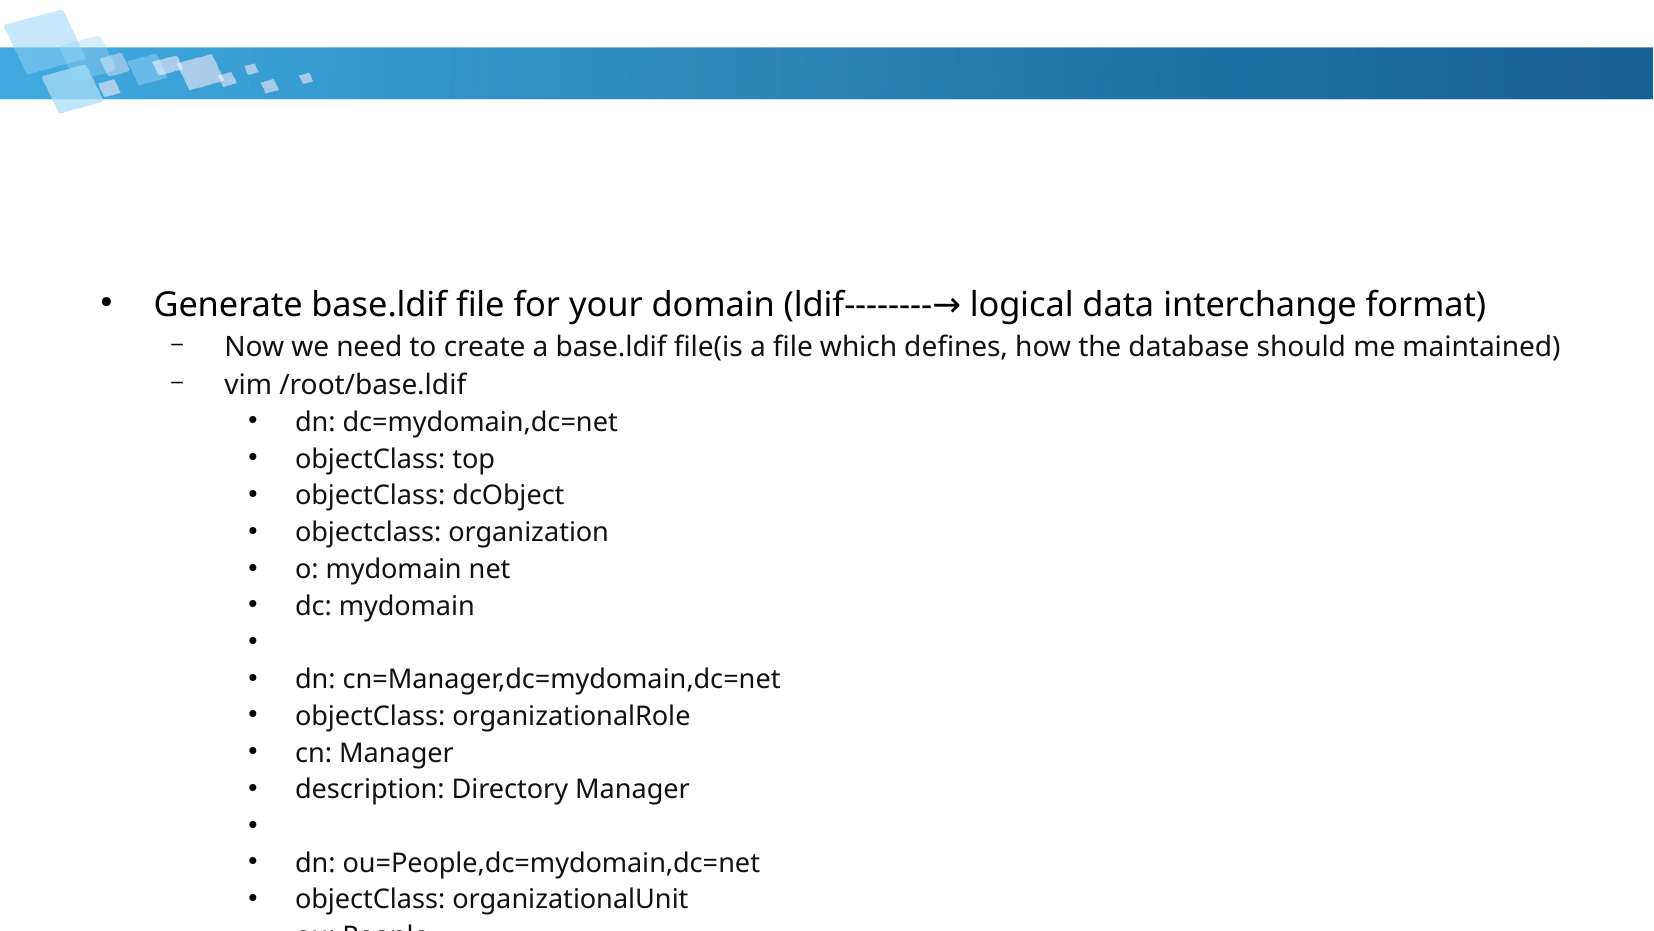

#
Generate base.ldif file for your domain (ldif--------→ logical data interchange format)
Now we need to create a base.ldif file(is a file which defines, how the database should me maintained)
vim /root/base.ldif
dn: dc=mydomain,dc=net
objectClass: top
objectClass: dcObject
objectclass: organization
o: mydomain net
dc: mydomain
dn: cn=Manager,dc=mydomain,dc=net
objectClass: organizationalRole
cn: Manager
description: Directory Manager
dn: ou=People,dc=mydomain,dc=net
objectClass: organizationalUnit
ou: People
dn: ou=Group,dc=mydomain,dc=net
objectClass: organizationalUnit
ou: Group